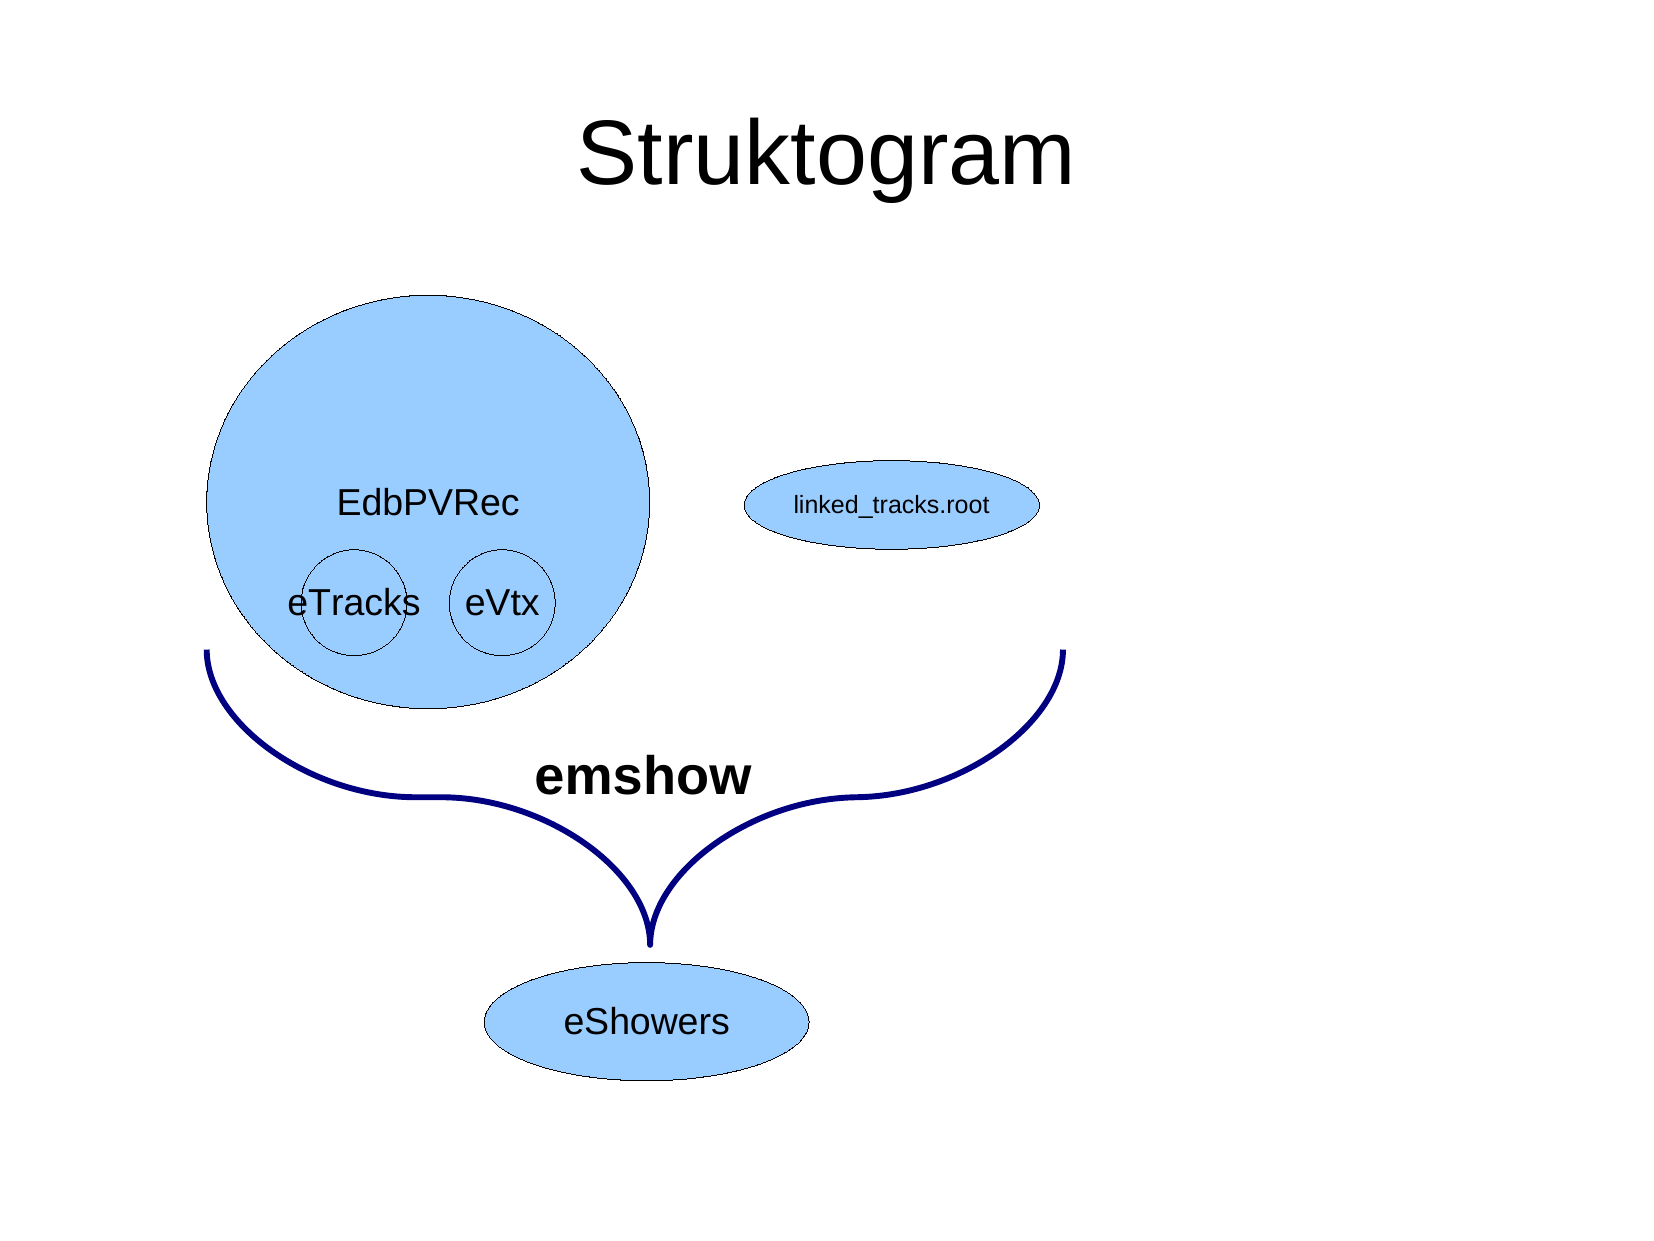

# Struktogram
EdbPVRec
linked_tracks.root
eTracks
eVtx
emshow
eShowers